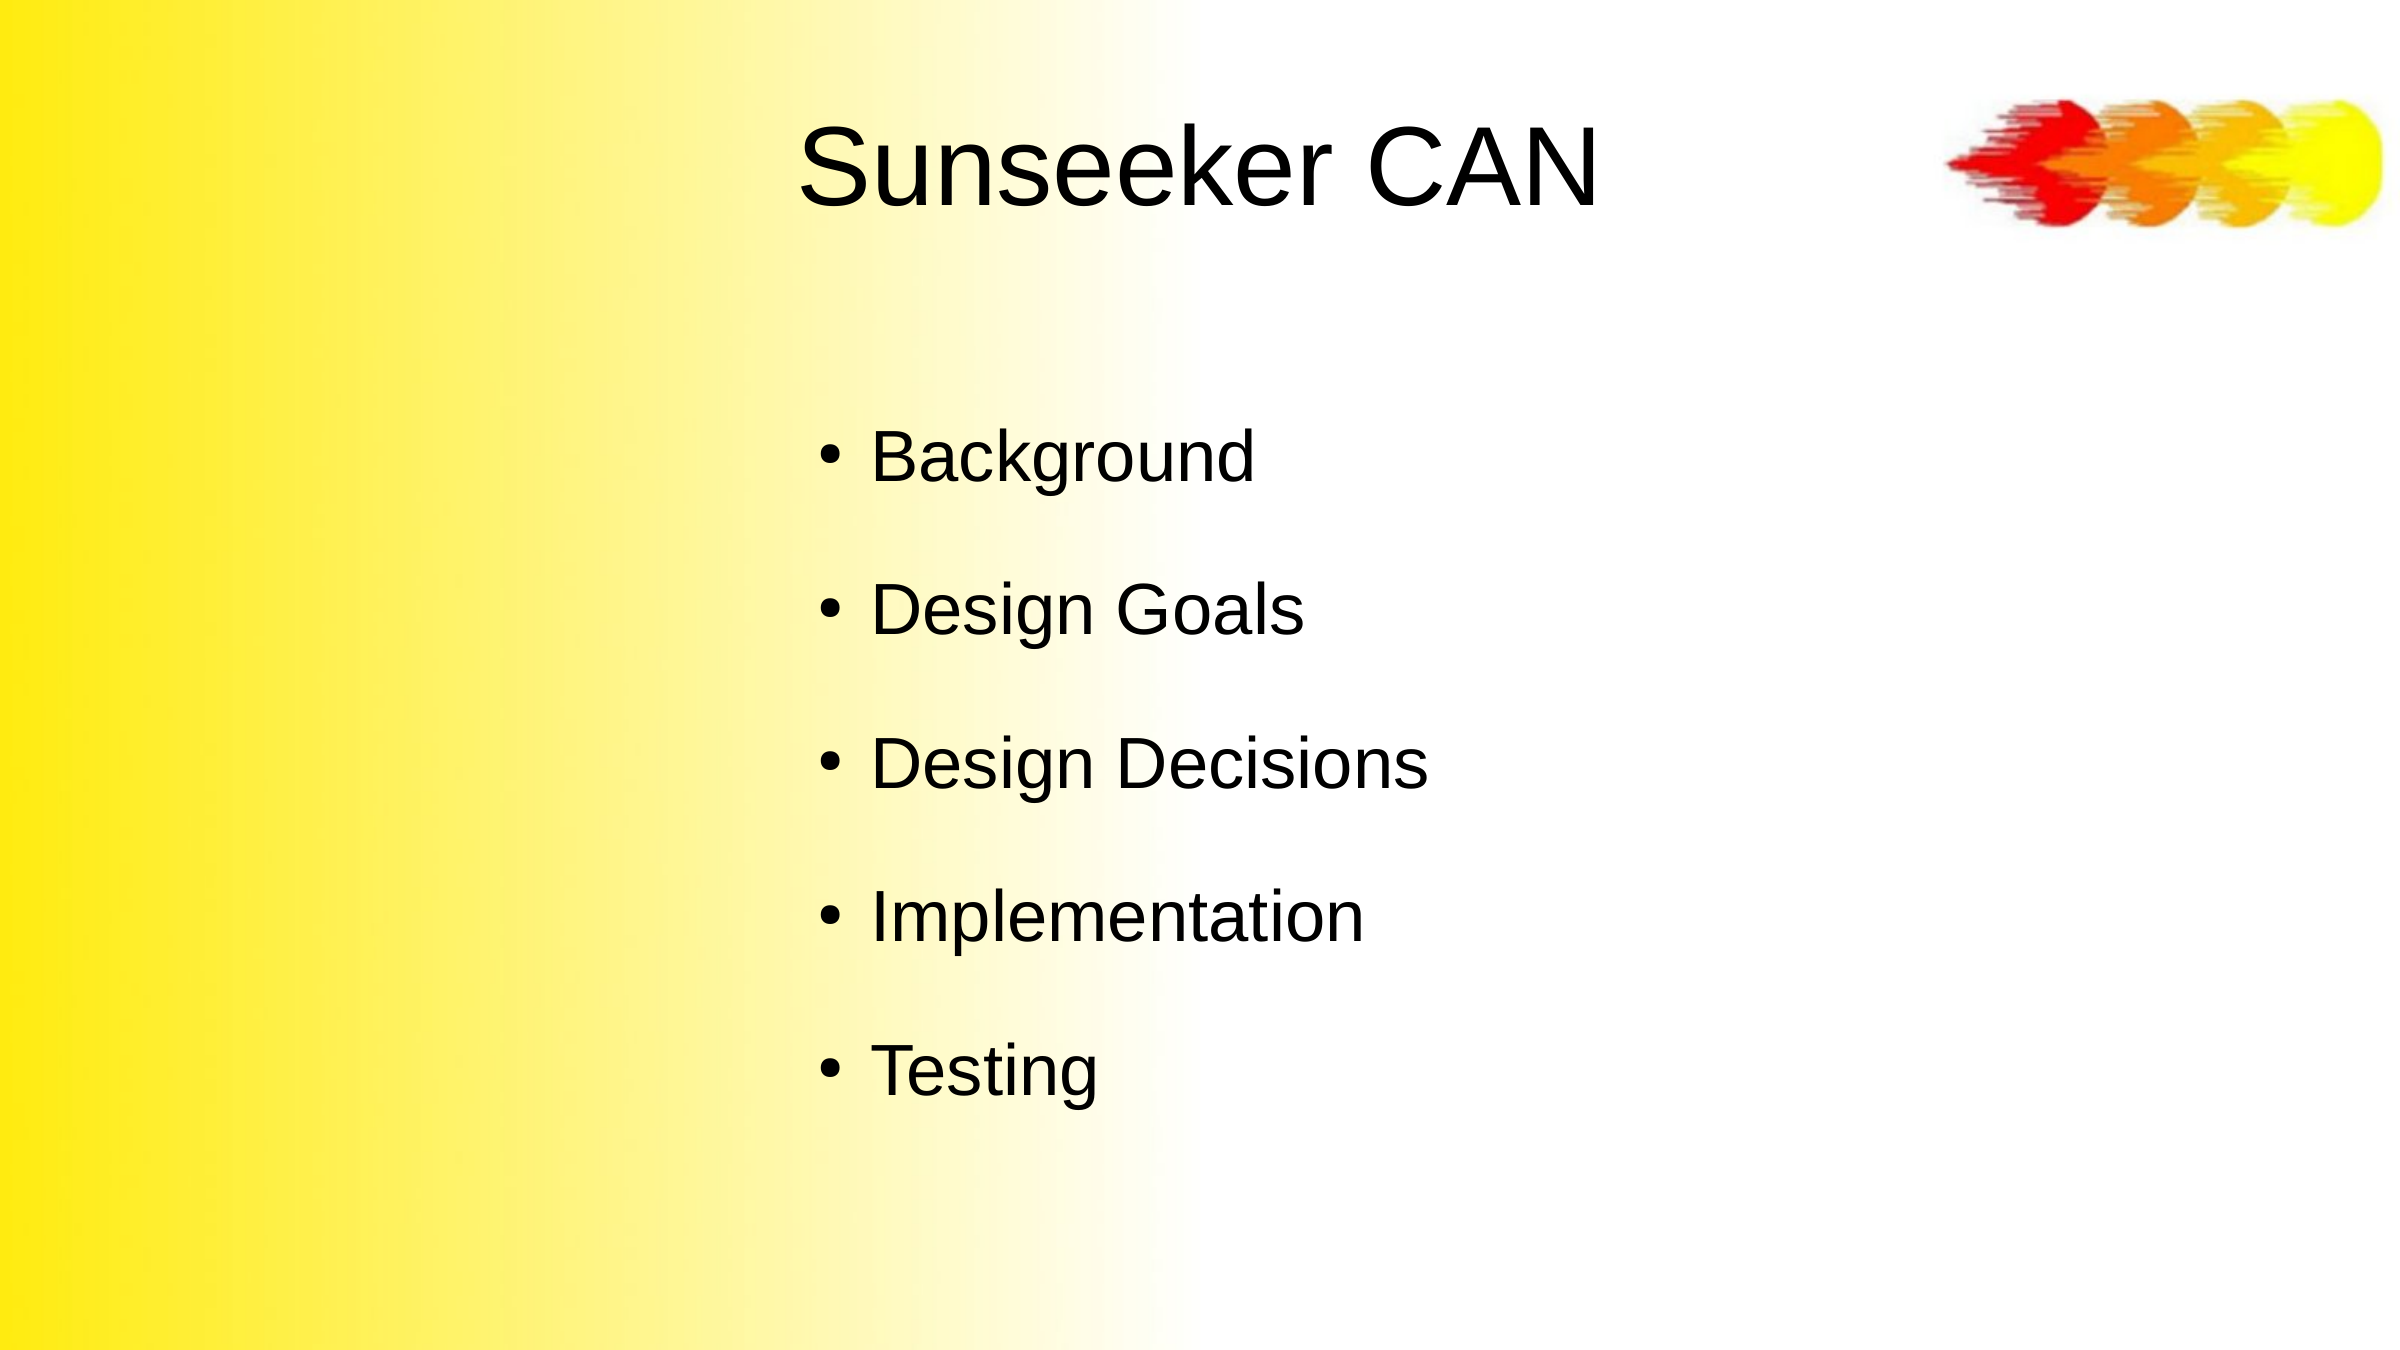

# Sunseeker CAN
Background
Design Goals
Design Decisions
Implementation
Testing